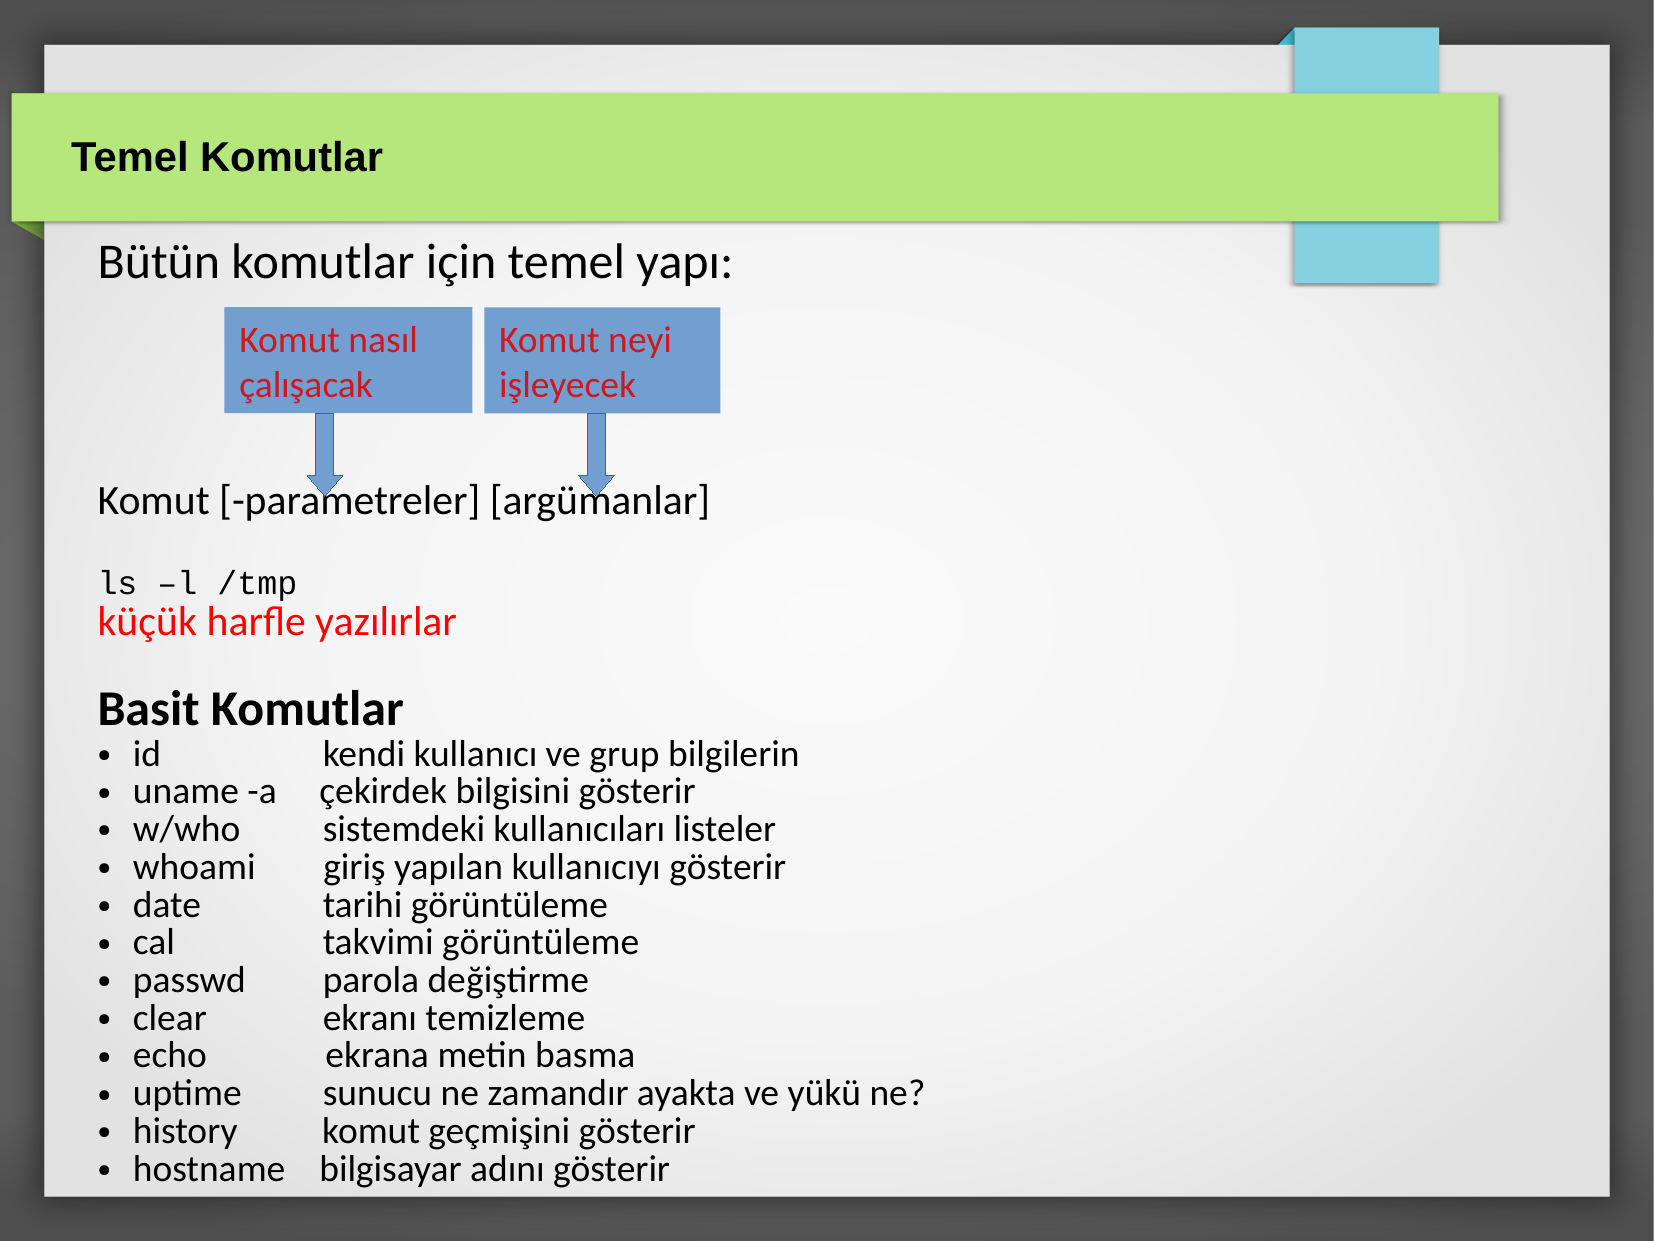

Temel Komutlar
Bütün komutlar için temel yapı:
Komut [-parametreler] [argümanlar]
ls –l /tmp
küçük harfle yazılırlar
Basit Komutlar
id		 kendi kullanıcı ve grup bilgilerin
uname -a çekirdek bilgisini gösterir
w/who	 sistemdeki kullanıcıları listeler
whoami giriş yapılan kullanıcıyı gösterir
date		 tarihi görüntüleme
cal		 takvimi görüntüleme
passwd	 parola değiştirme
clear	 ekranı temizleme
echo ekrana metin basma
uptime	 sunucu ne zamandır ayakta ve yükü ne?
history komut geçmişini gösterir
hostname bilgisayar adını gösterir
Komut nasıl çalışacak
Komut neyi işleyecek